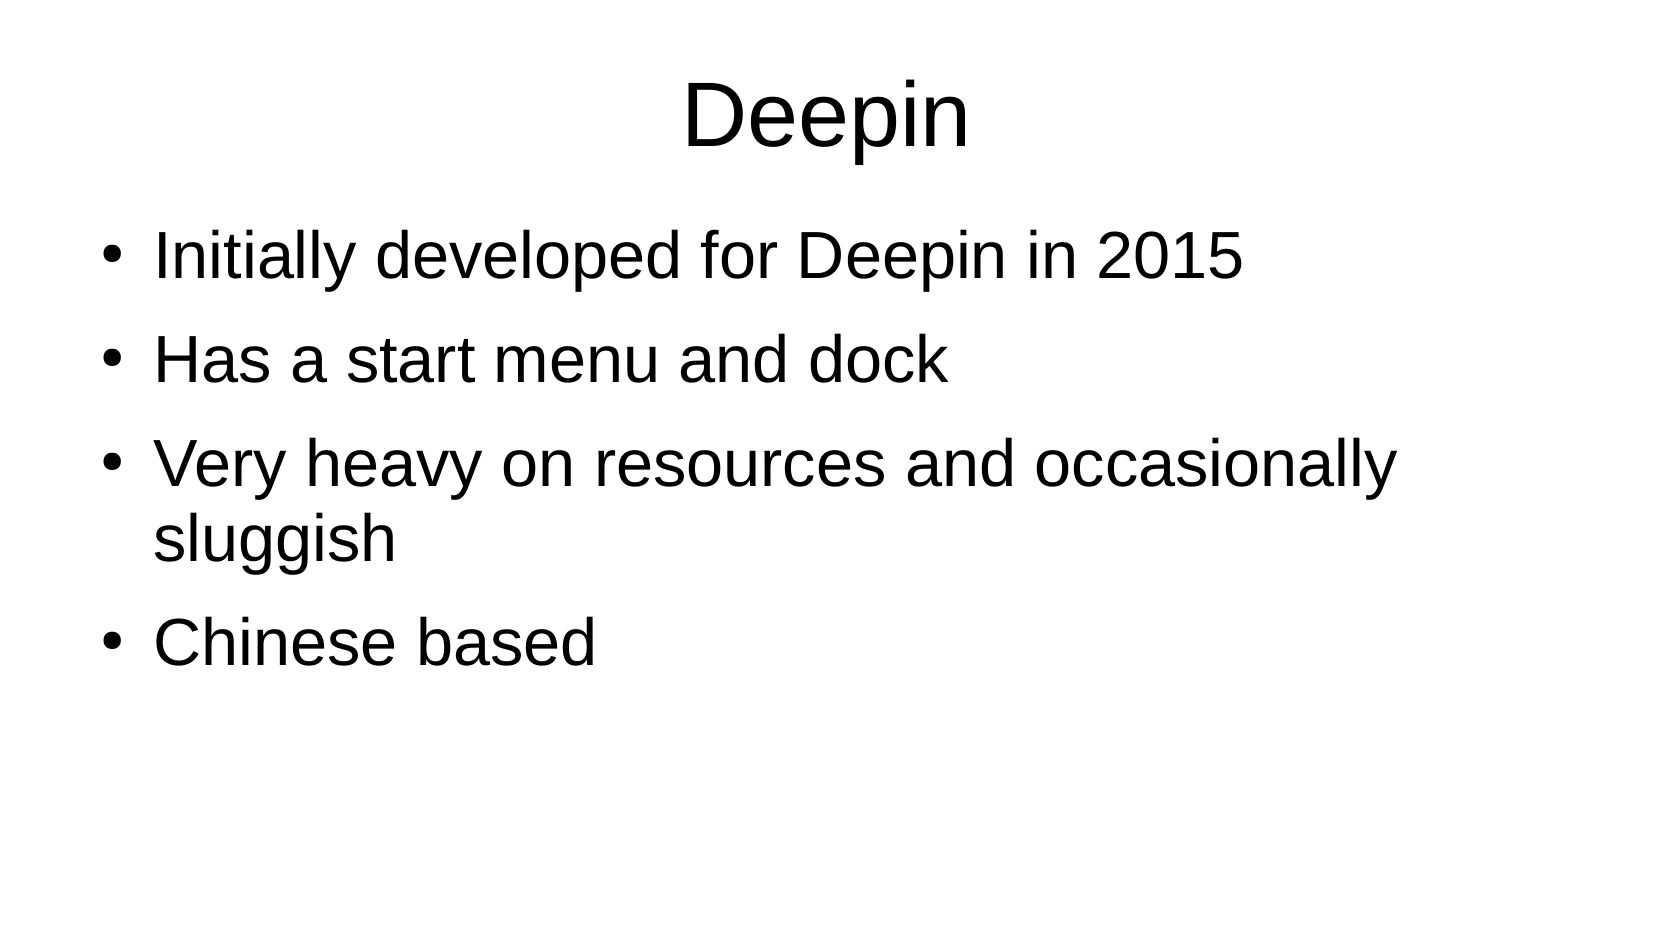

# Deepin
Initially developed for Deepin in 2015
Has a start menu and dock
Very heavy on resources and occasionally sluggish
Chinese based